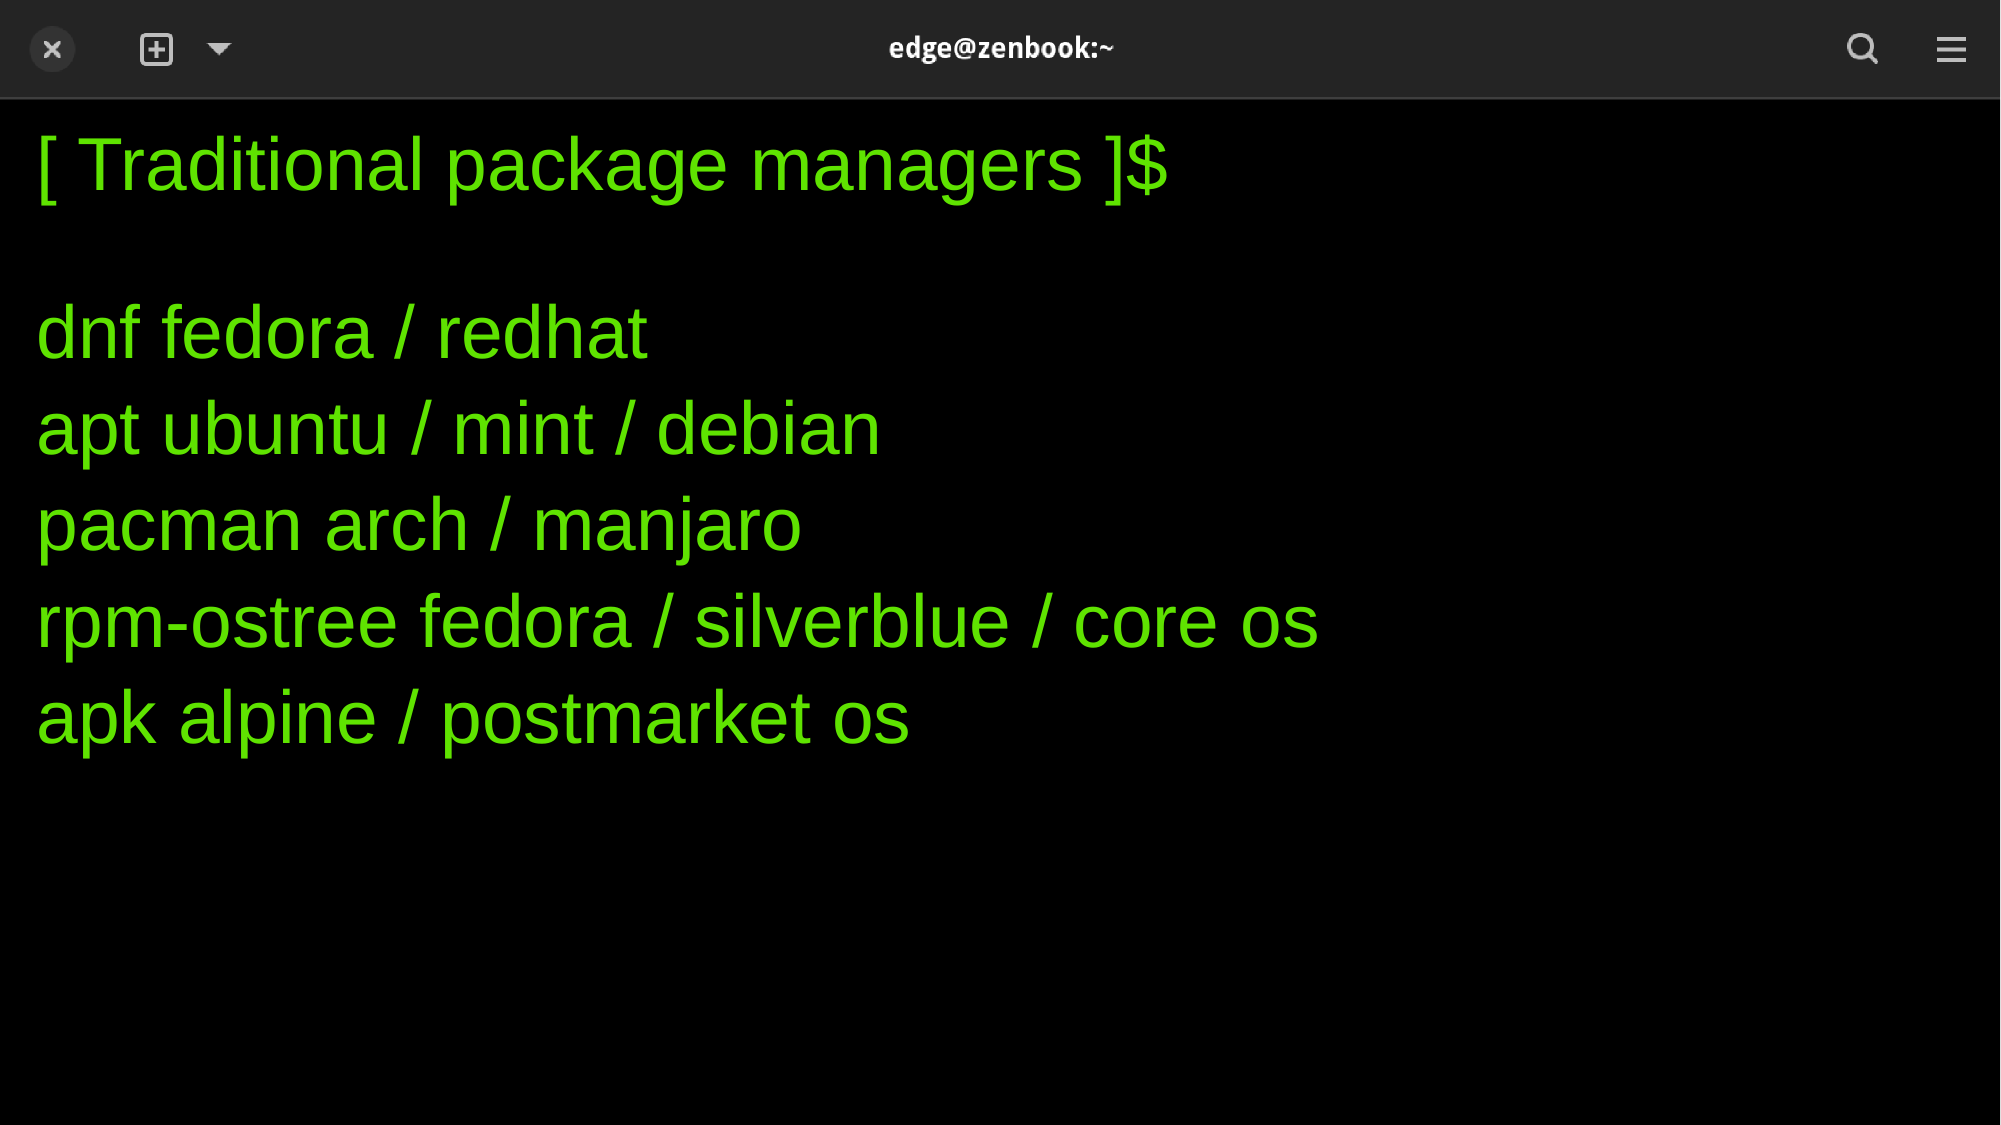

# [ Traditional package managers ]$
dnf fedora / redhat
apt ubuntu / mint / debian
pacman arch / manjaro
rpm-ostree fedora / silverblue / core os
apk alpine / postmarket os